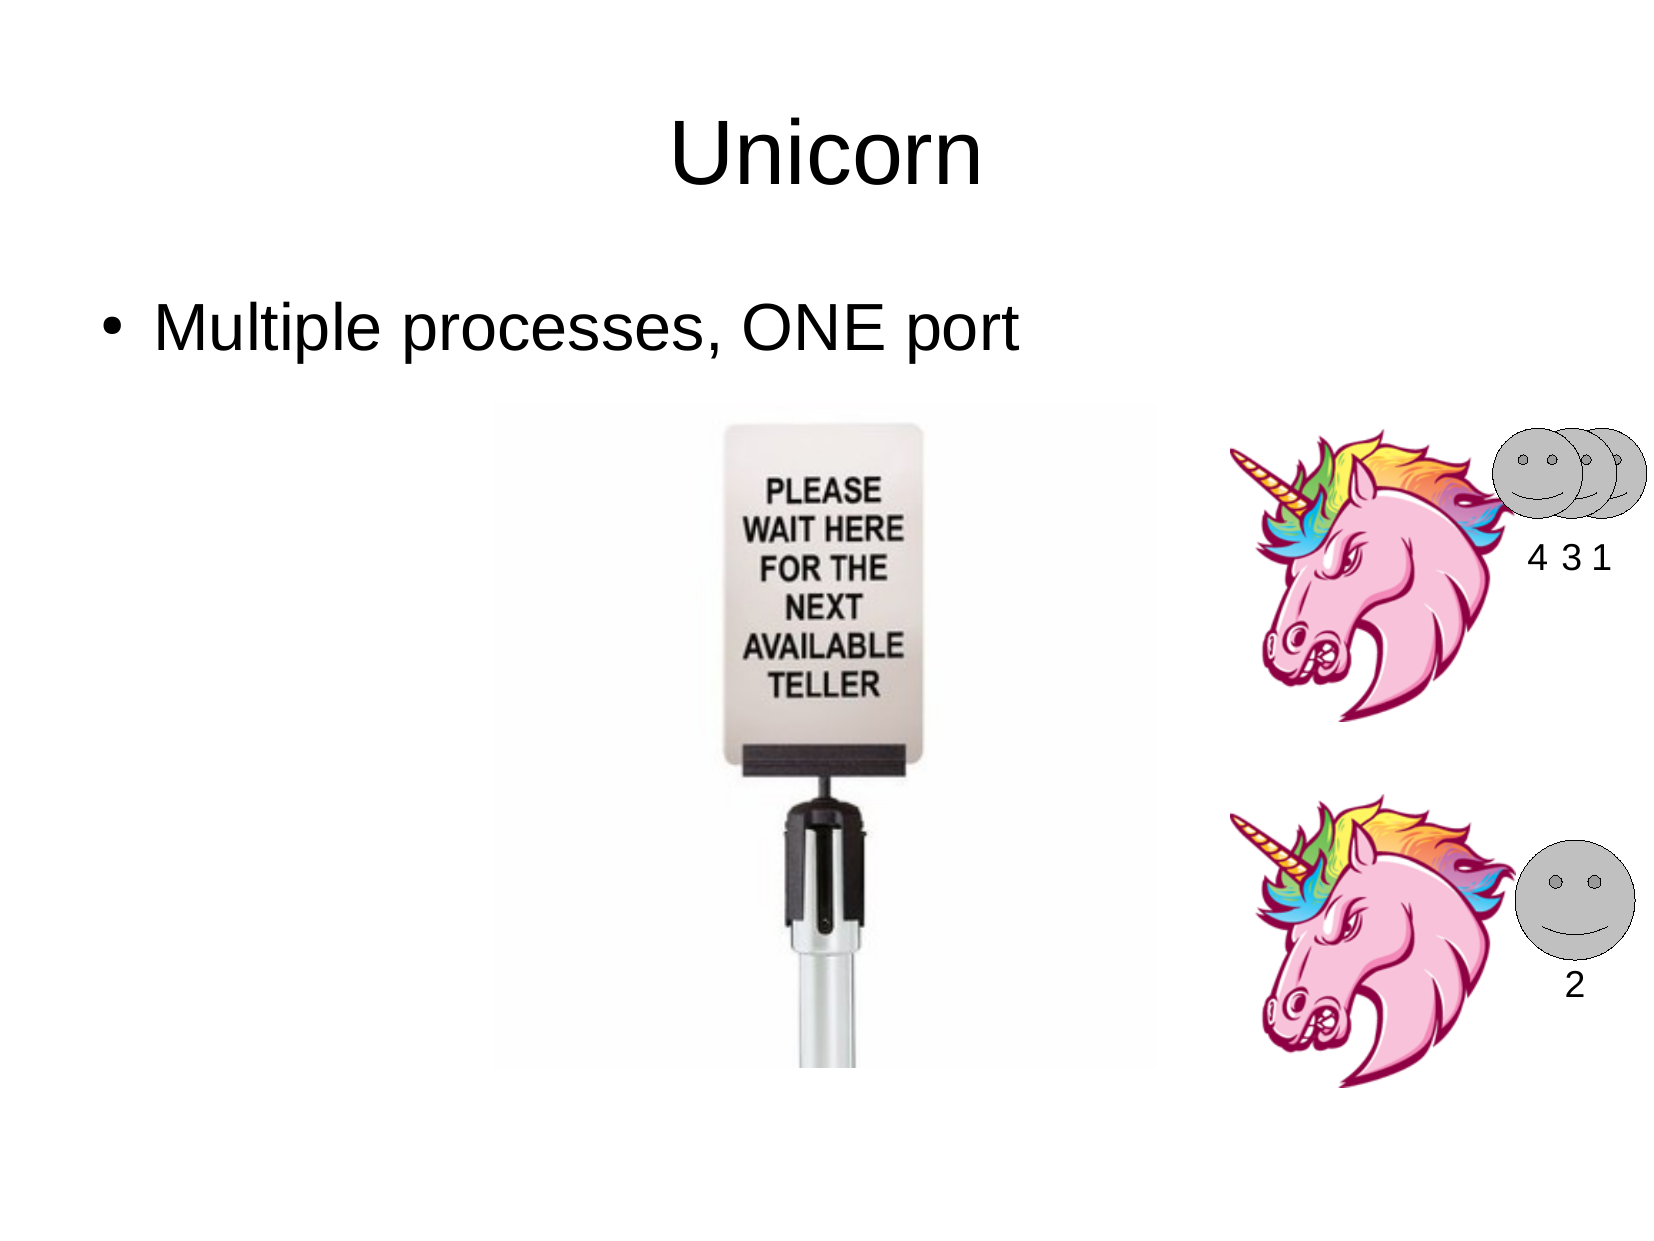

# Unicorn
Multiple processes, ONE port
4
3
1
2